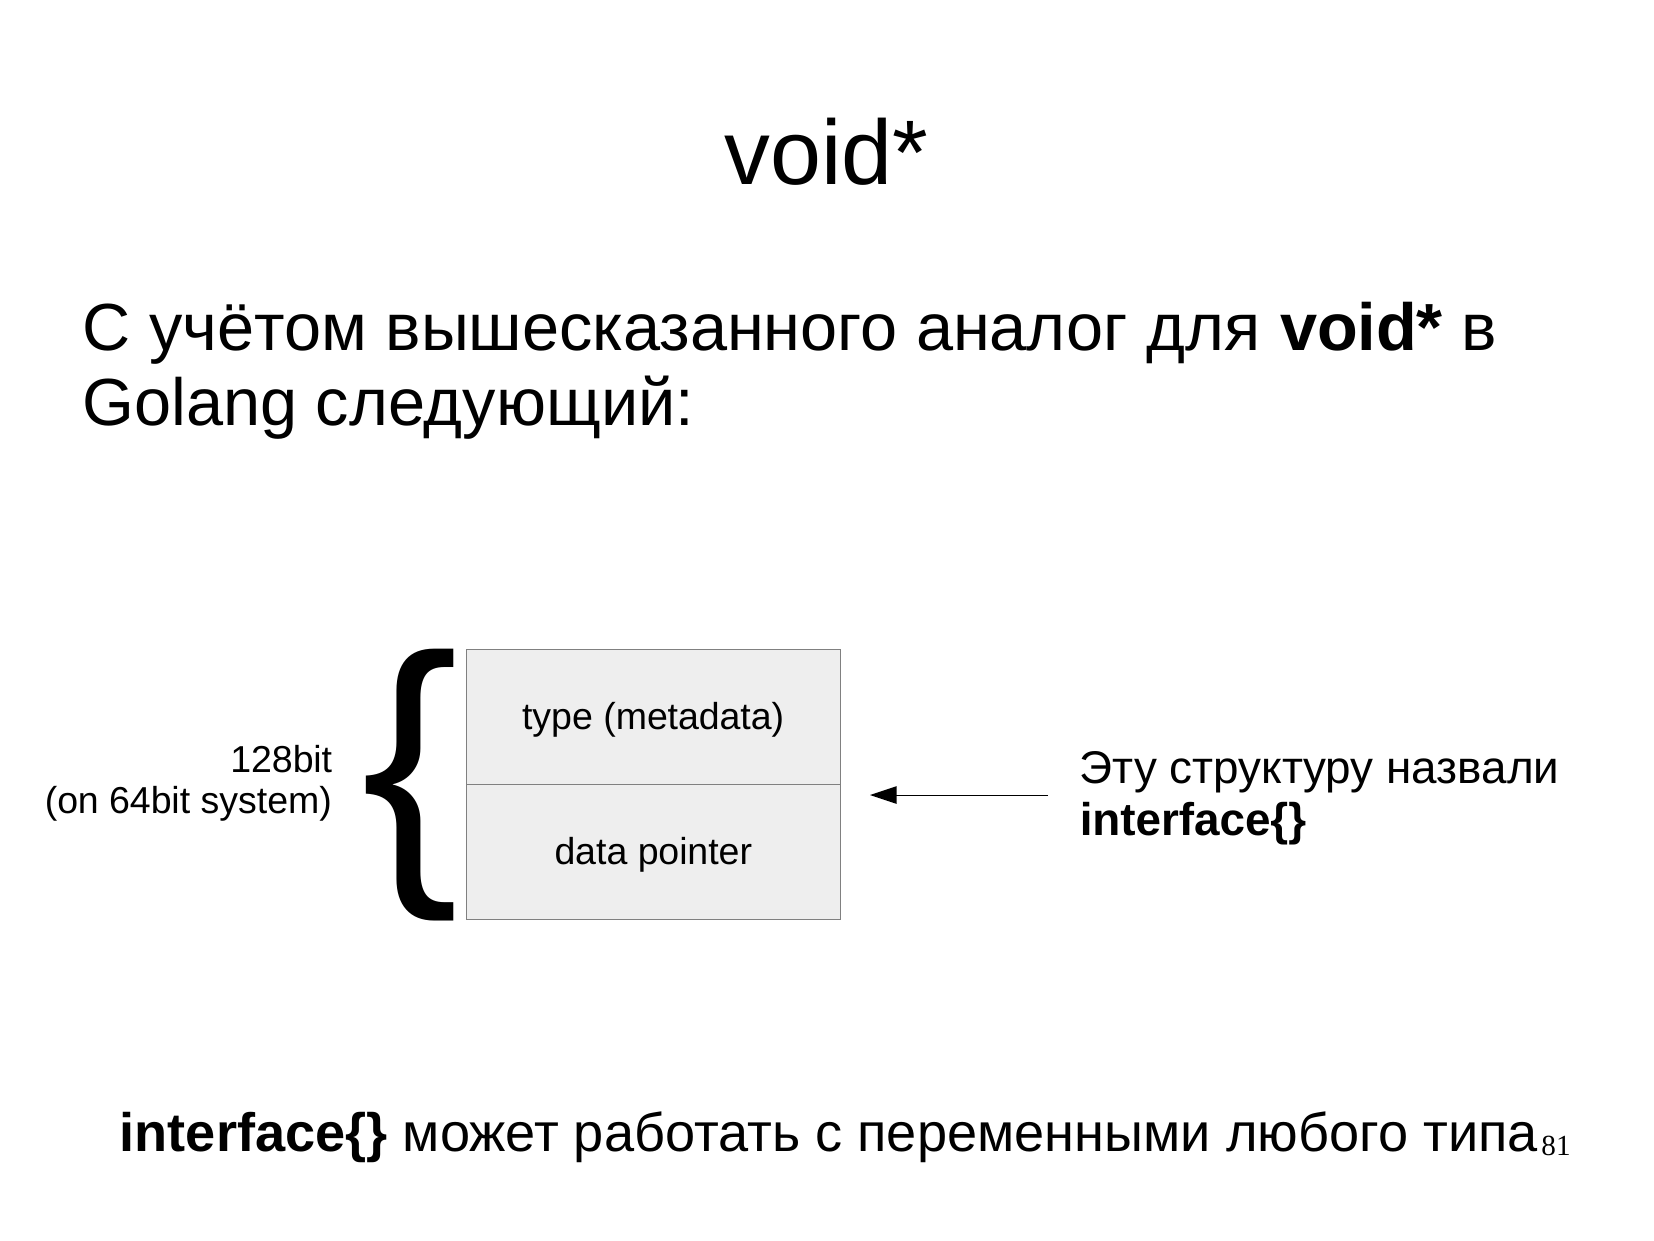

# void*
С учётом вышесказанного аналог для void* в Golang следующий:
{
type (metadata)
128bit
(on 64bit system)
Эту структуру назвали
interface{}
data pointer
interface{} может работать с переменными любого типа
81